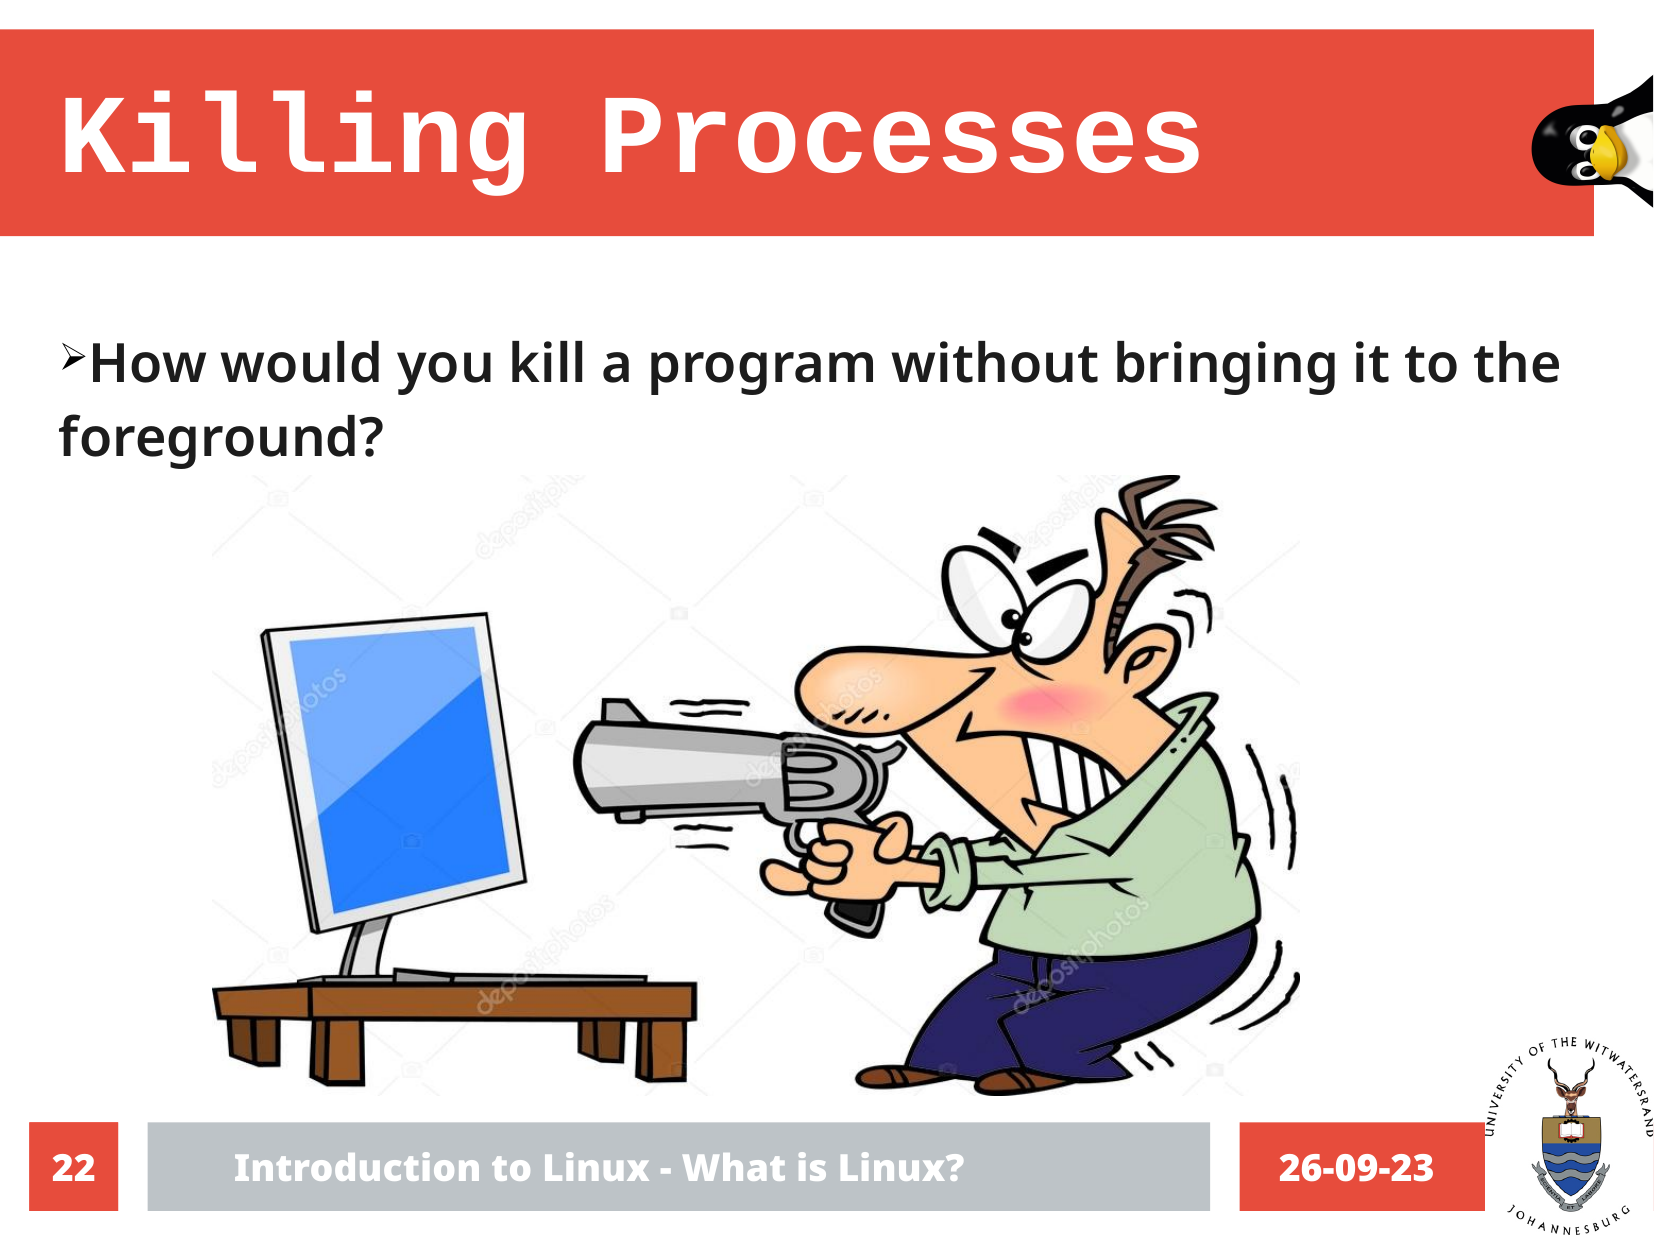

# Killing Processes
How would you kill a program without bringing it to the foreground?
22
 Introduction to Linux - What is Linux?